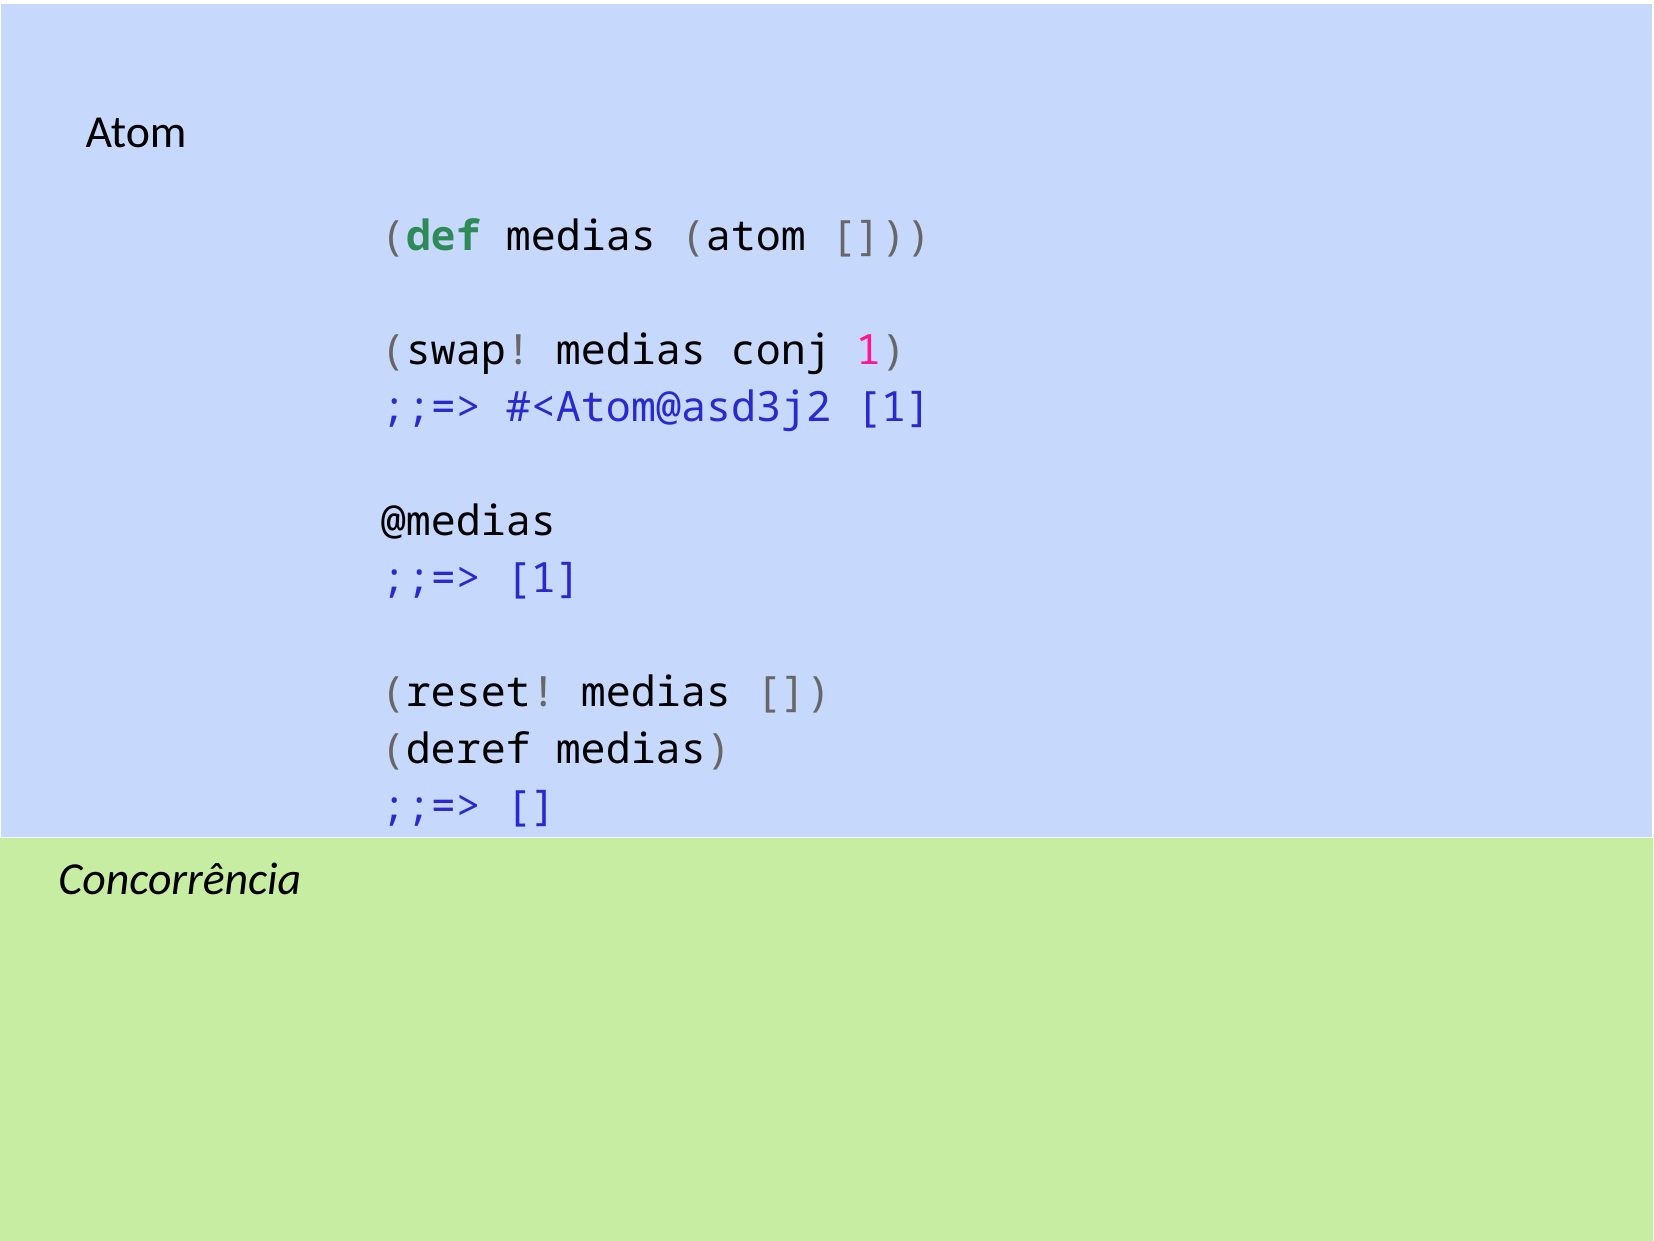

Atom
(def medias (atom []))
(swap! medias conj 1)
;;=> #<Atom@asd3j2 [1]
@medias
;;=> [1]
(reset! medias [])
(deref medias)
;;=> []
Concorrência